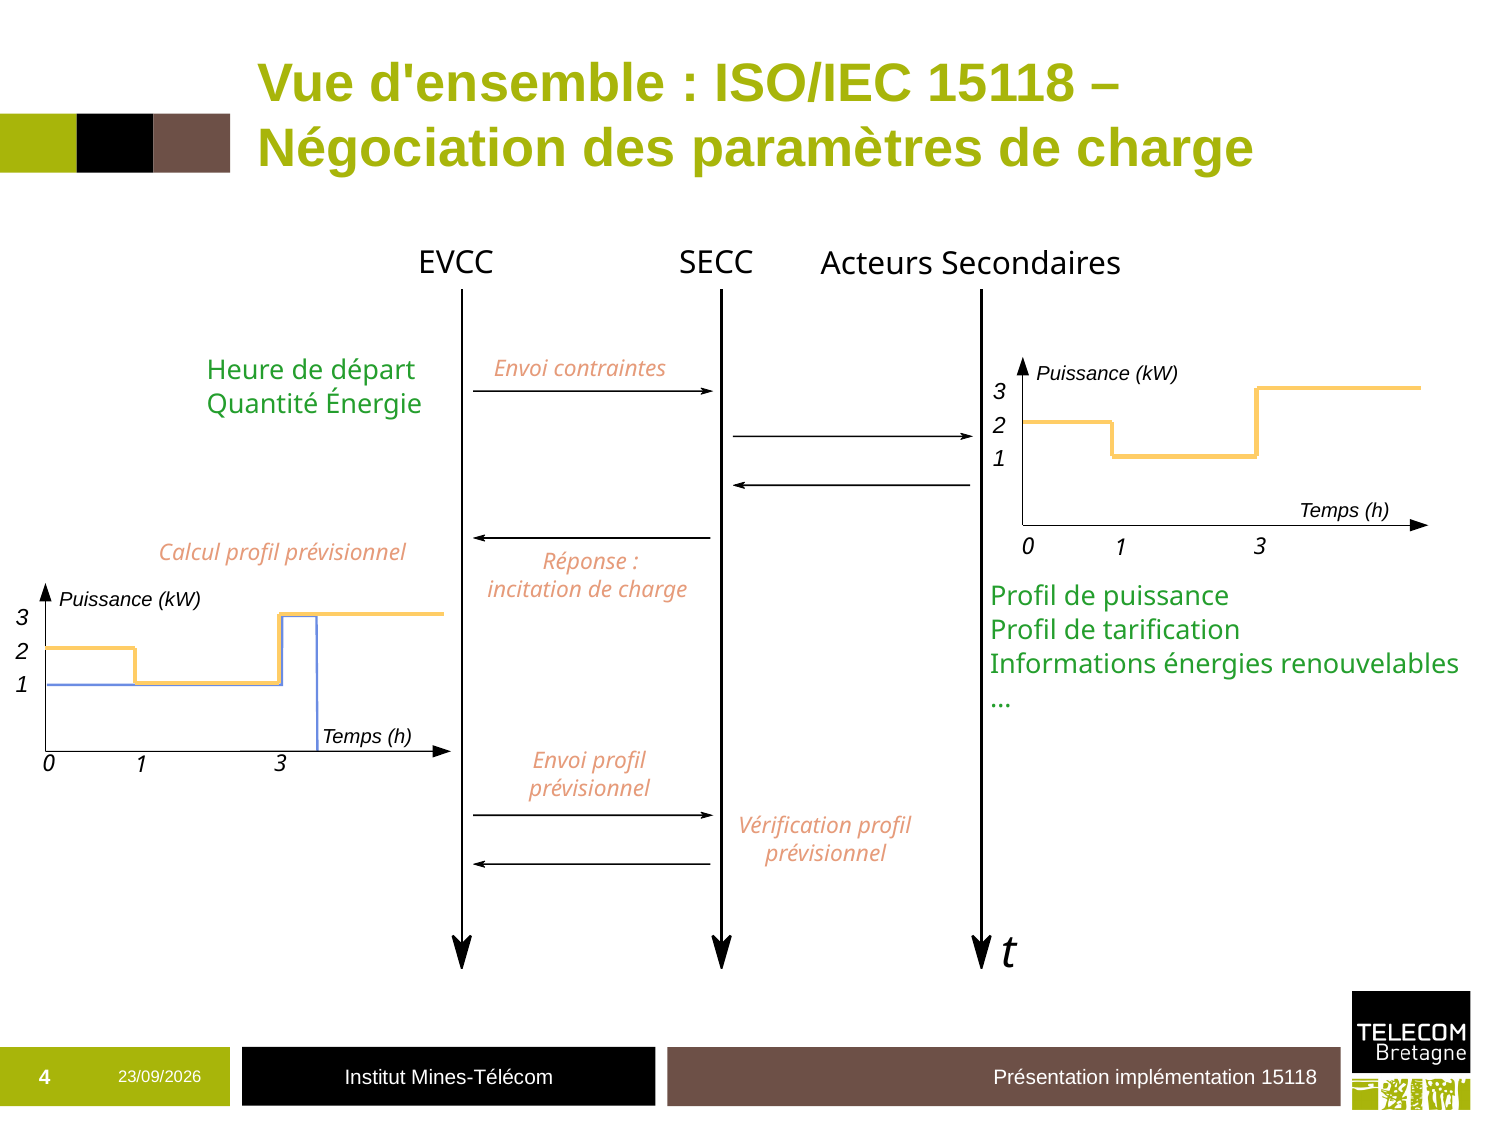

# Vue d'ensemble : ISO/IEC 15118 – Négociation des paramètres de charge
Présentation implémentation 15118